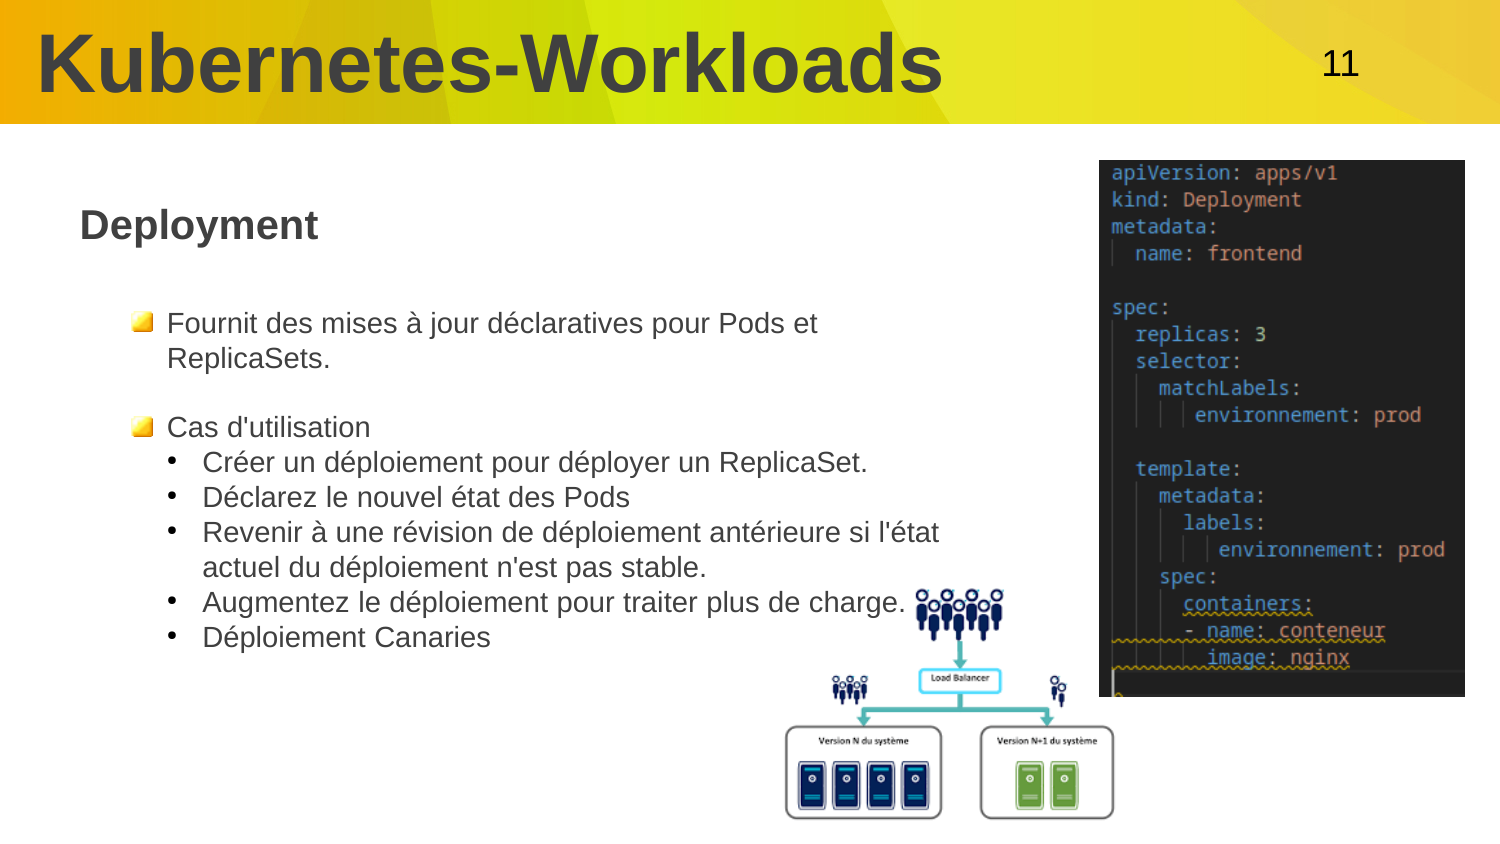

Kubernetes-Workloads
Deployment
Fournit des mises à jour déclaratives pour Pods et ReplicaSets.
Cas d'utilisation
Créer un déploiement pour déployer un ReplicaSet.
Déclarez le nouvel état des Pods
Revenir à une révision de déploiement antérieure si l'état actuel du déploiement n'est pas stable.
Augmentez le déploiement pour traiter plus de charge.
Déploiement Canaries